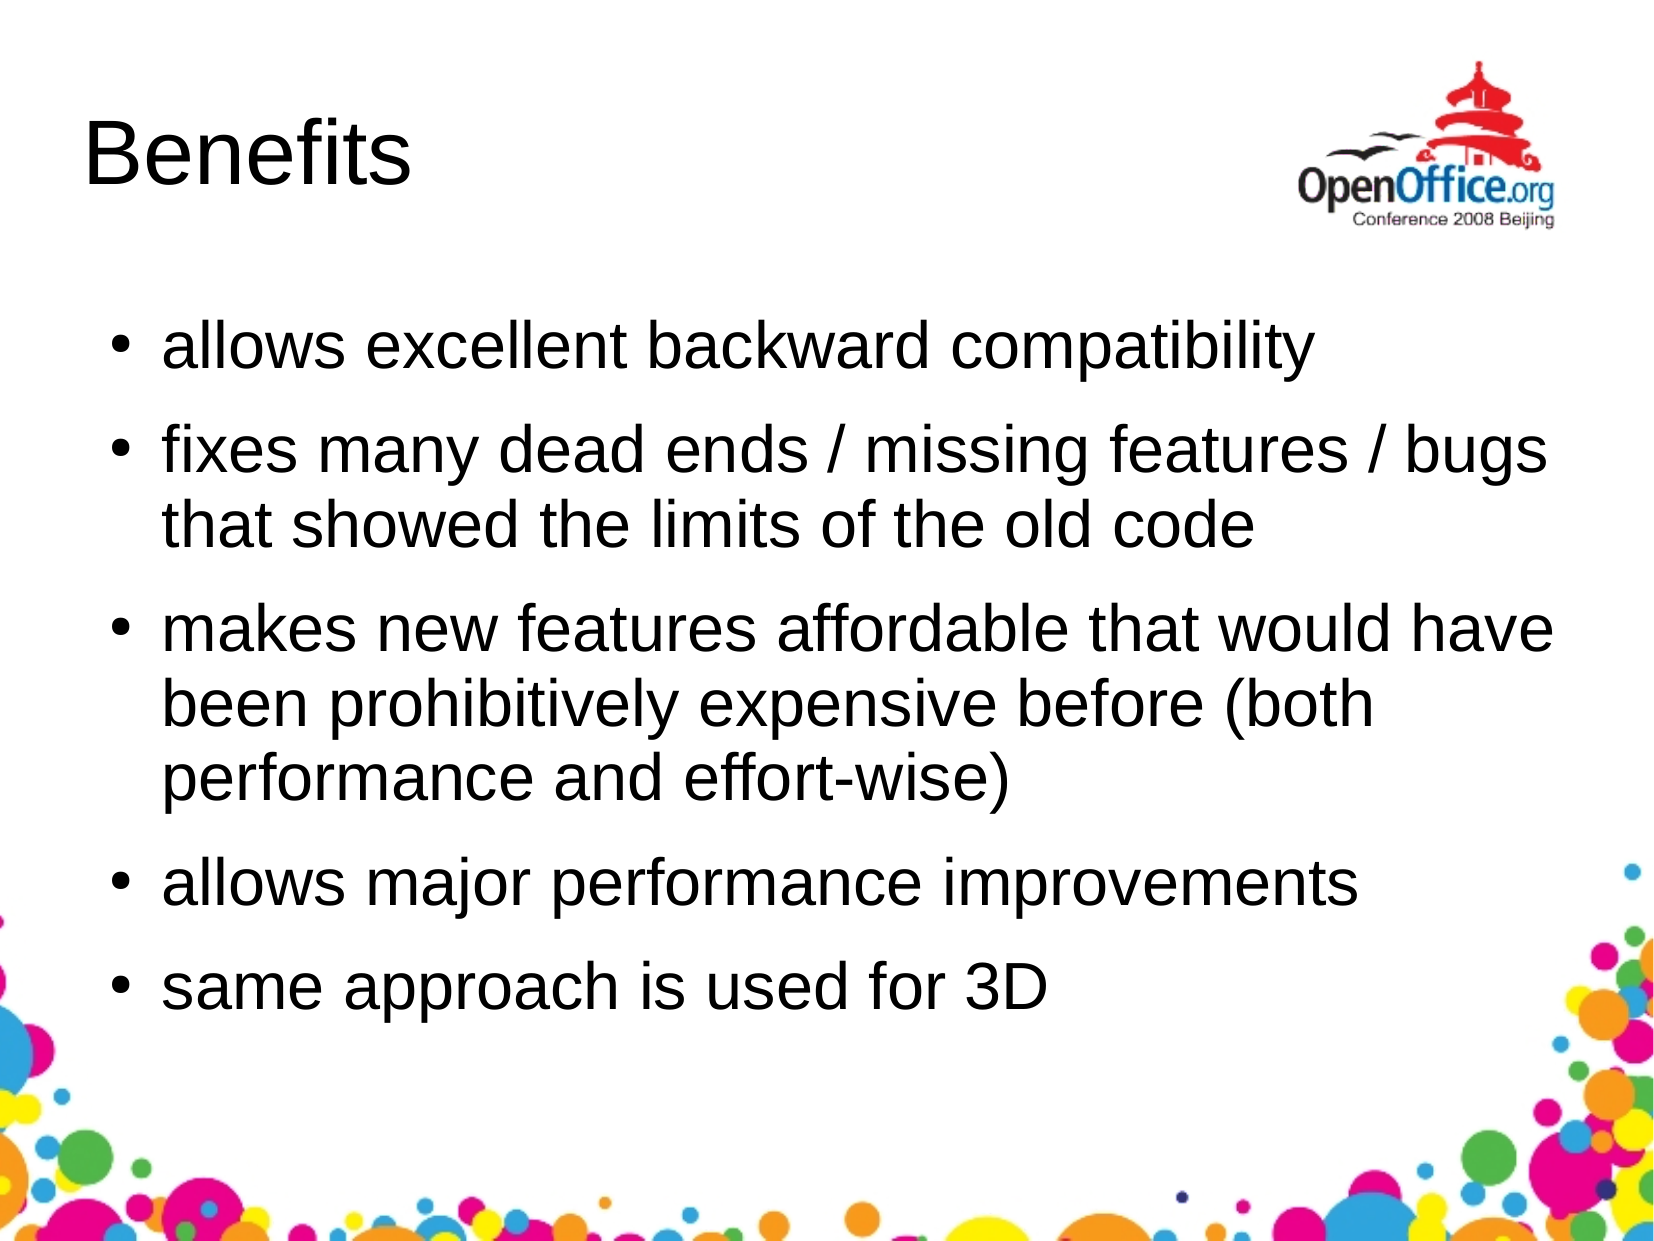

# Benefits
allows excellent backward compatibility
fixes many dead ends / missing features / bugs that showed the limits of the old code
makes new features affordable that would have been prohibitively expensive before (both performance and effort-wise)
allows major performance improvements
same approach is used for 3D